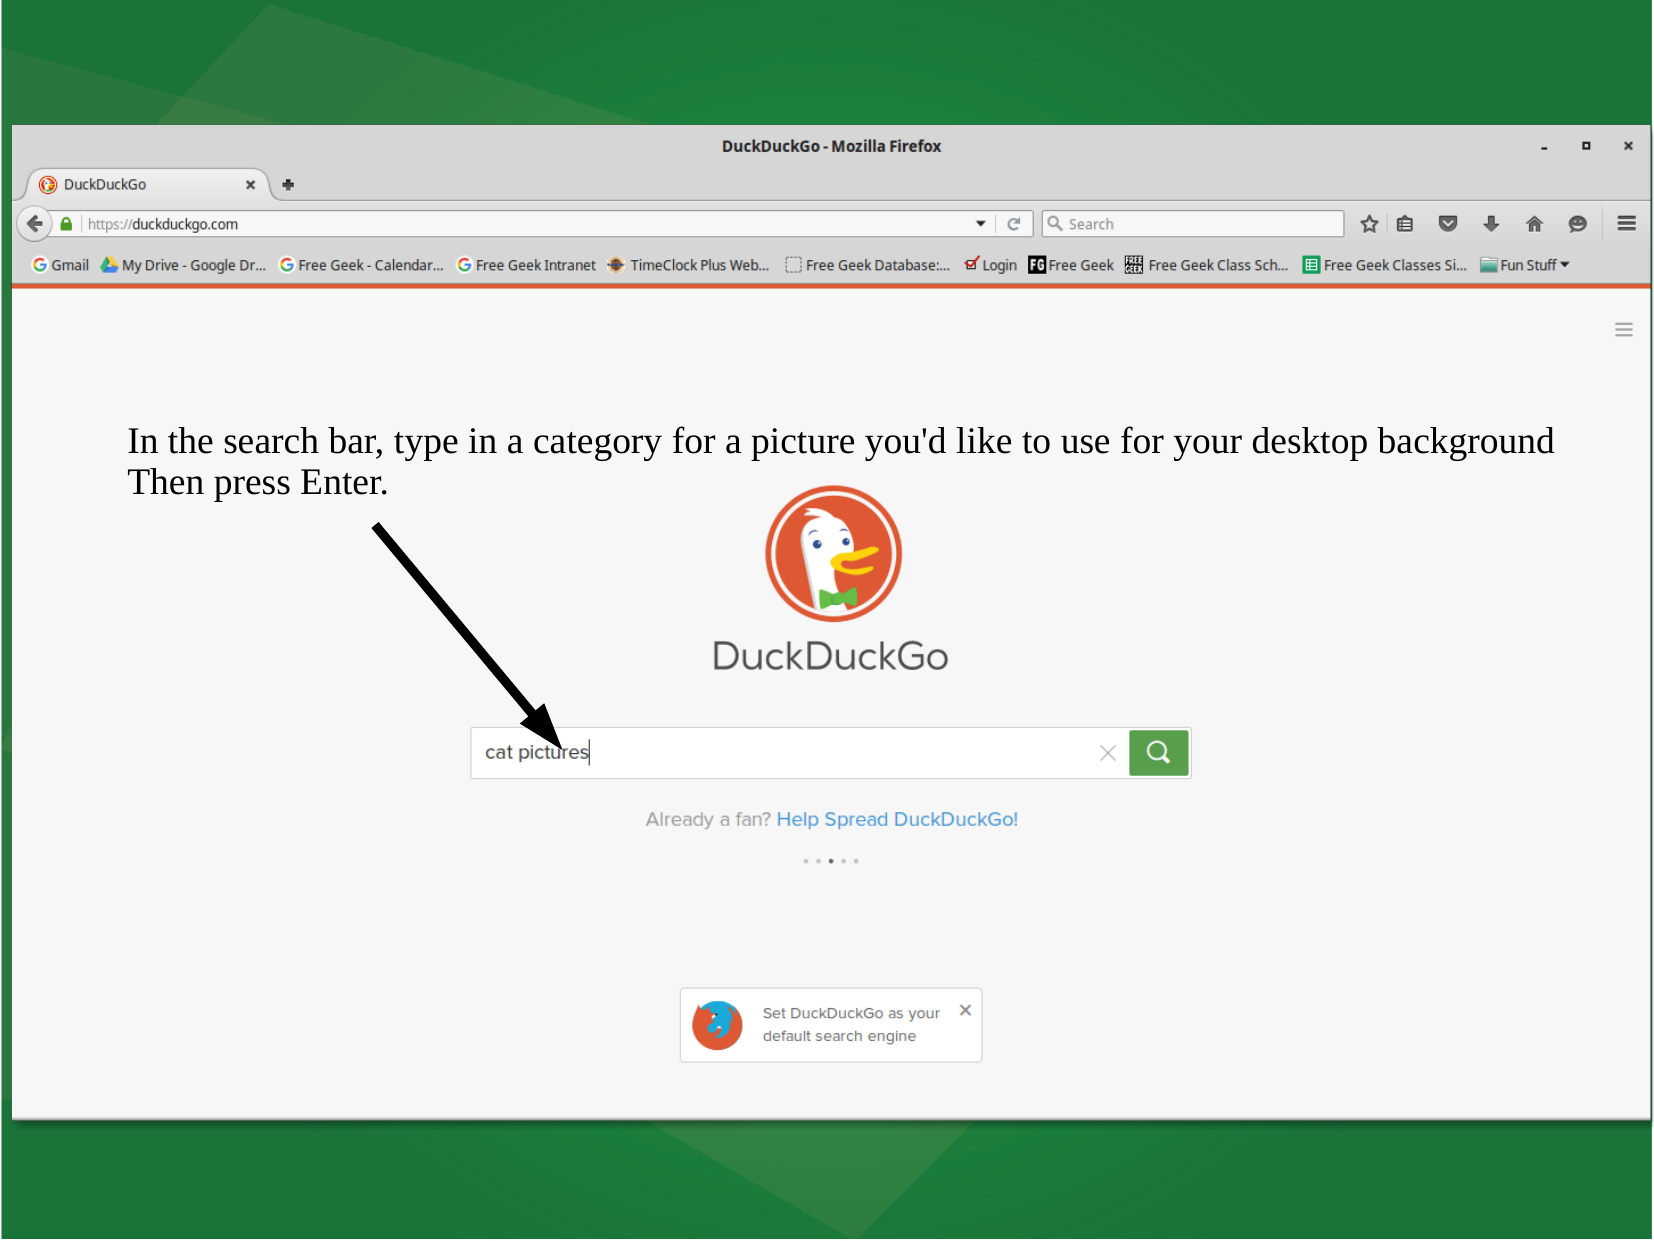

In the search bar, type in a category for a picture you'd like to use for your desktop background
Then press Enter.